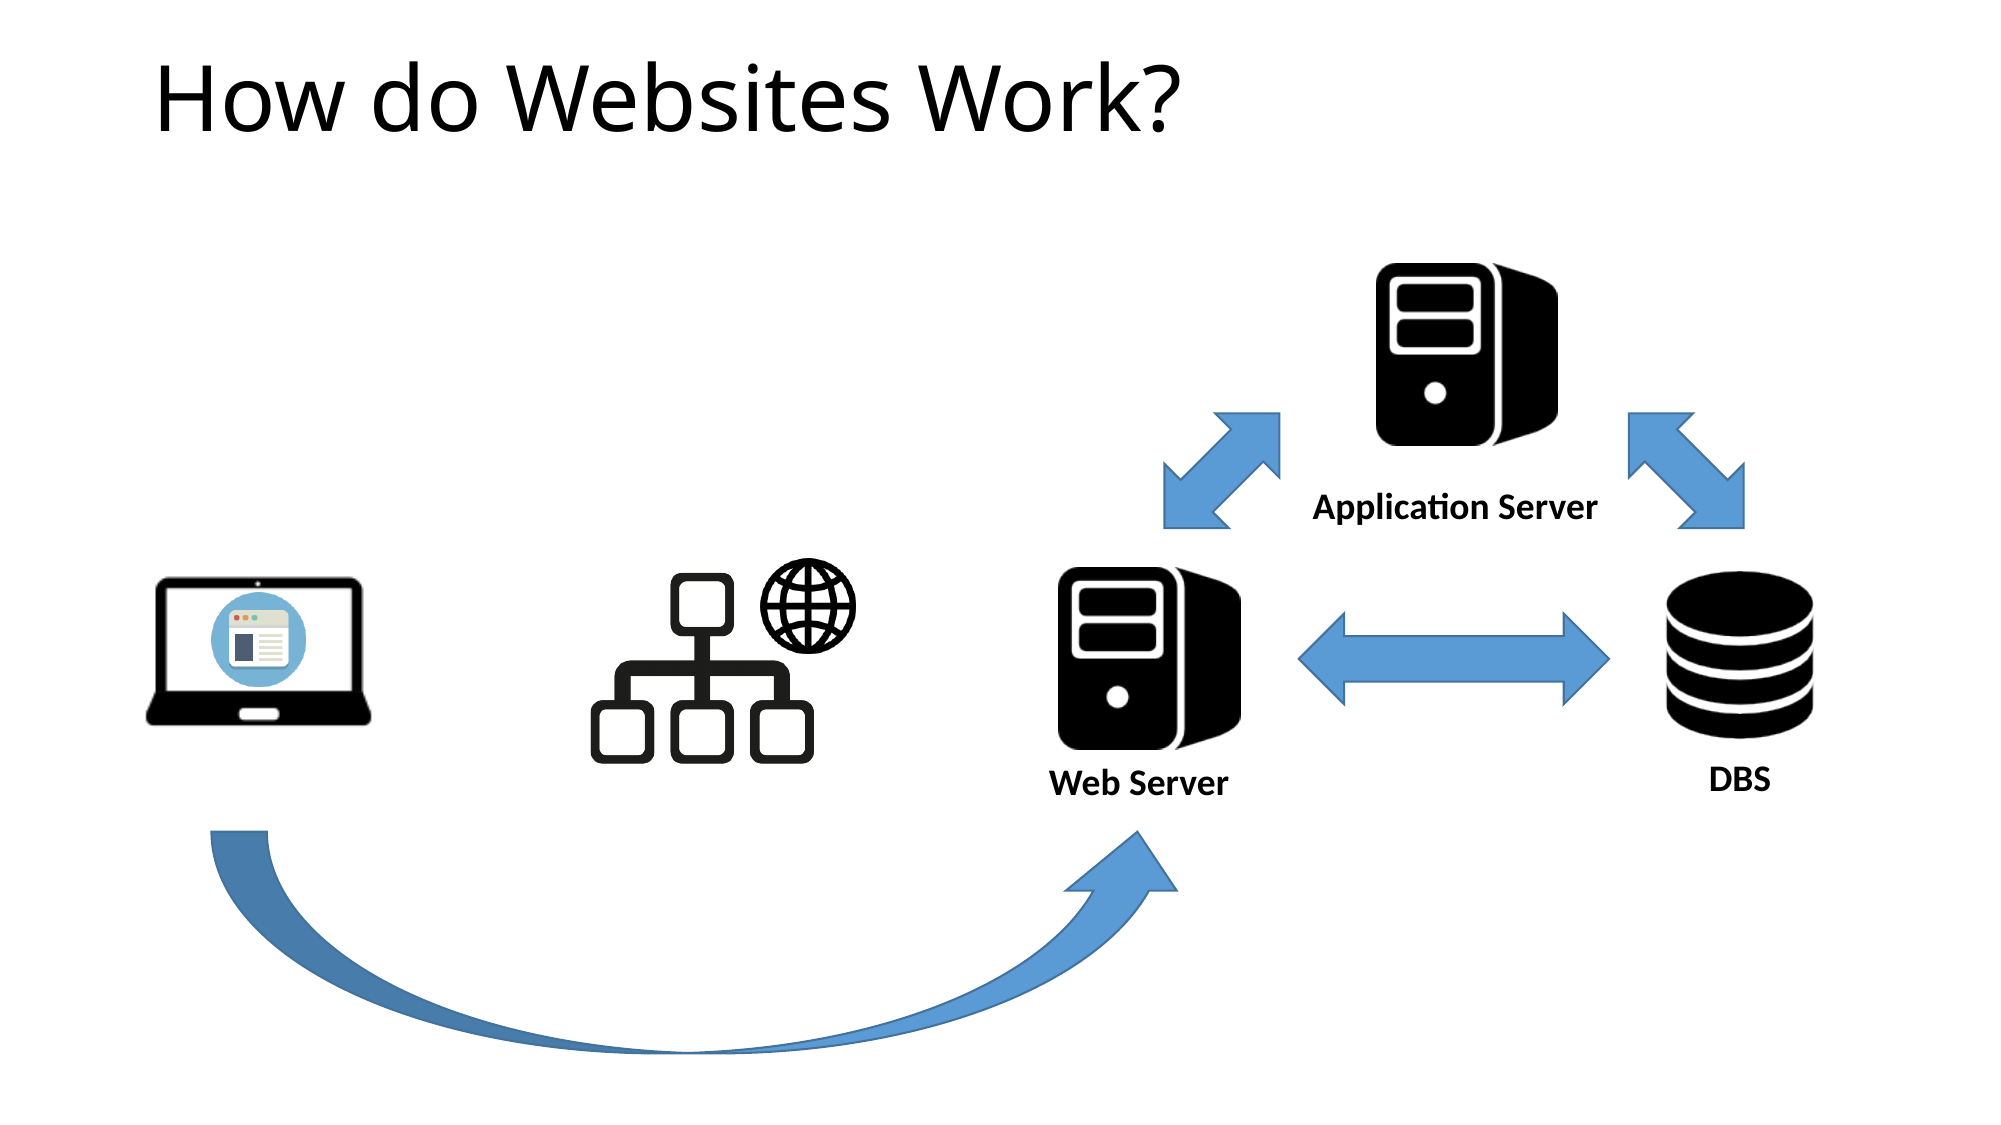

# How do Websites Work?
Application Server
DBS
Web Server